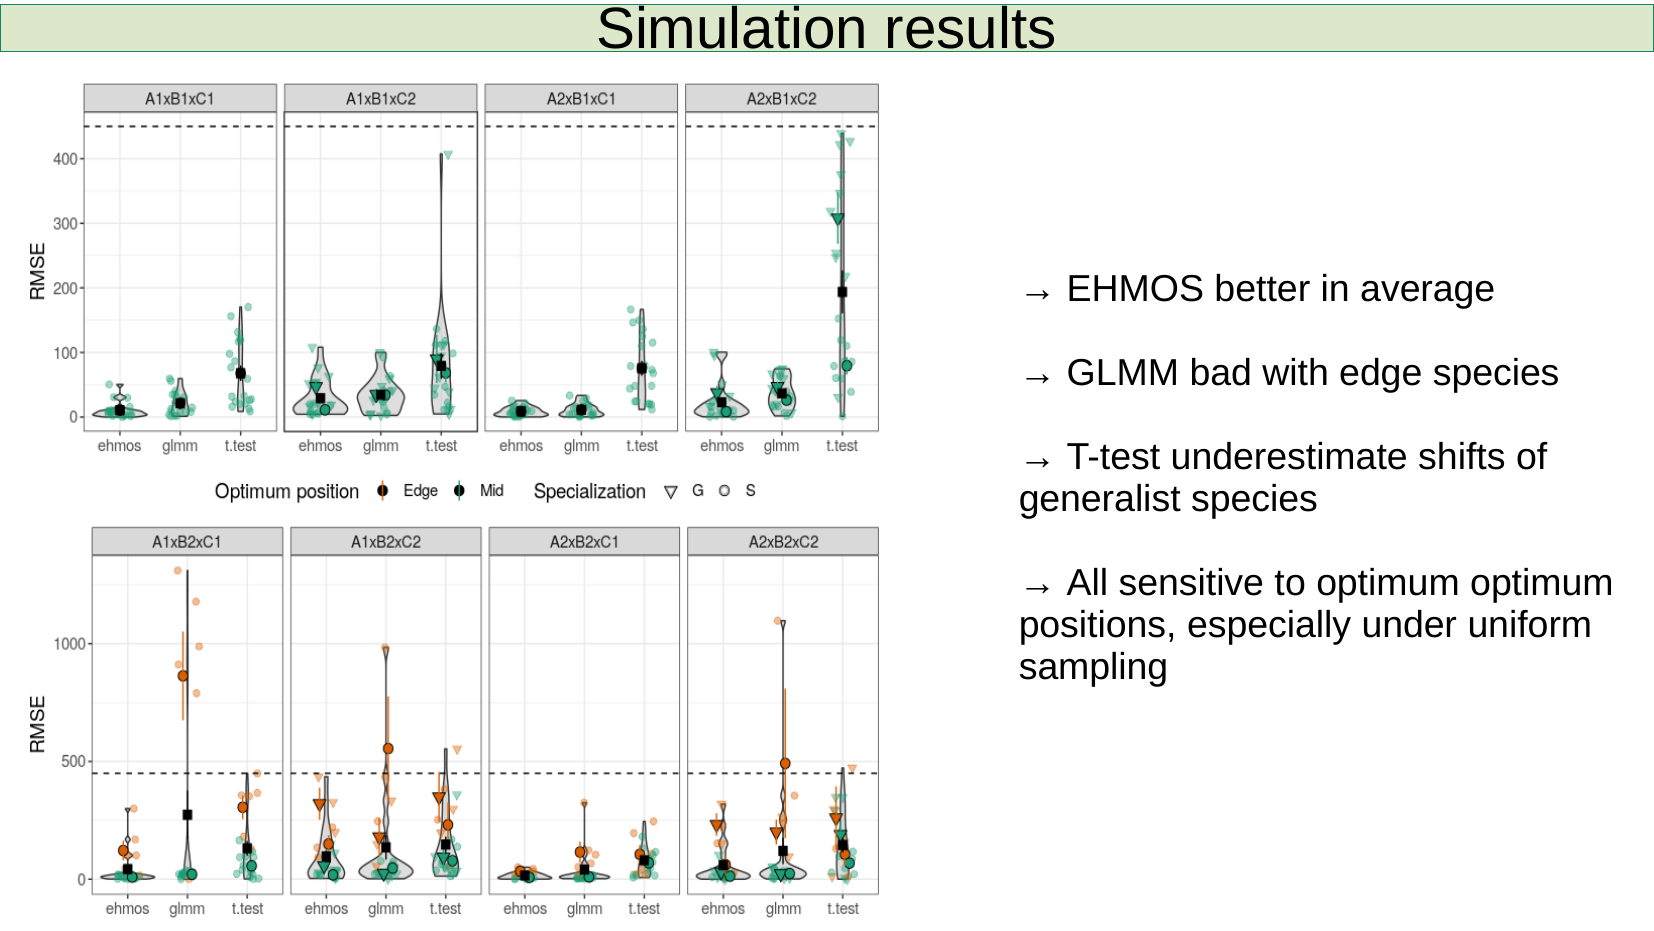

Simulation results
→ EHMOS better in average
→ GLMM bad with edge species
→ T-test underestimate shifts of generalist species
→ All sensitive to optimum optimum positions, especially under uniform sampling